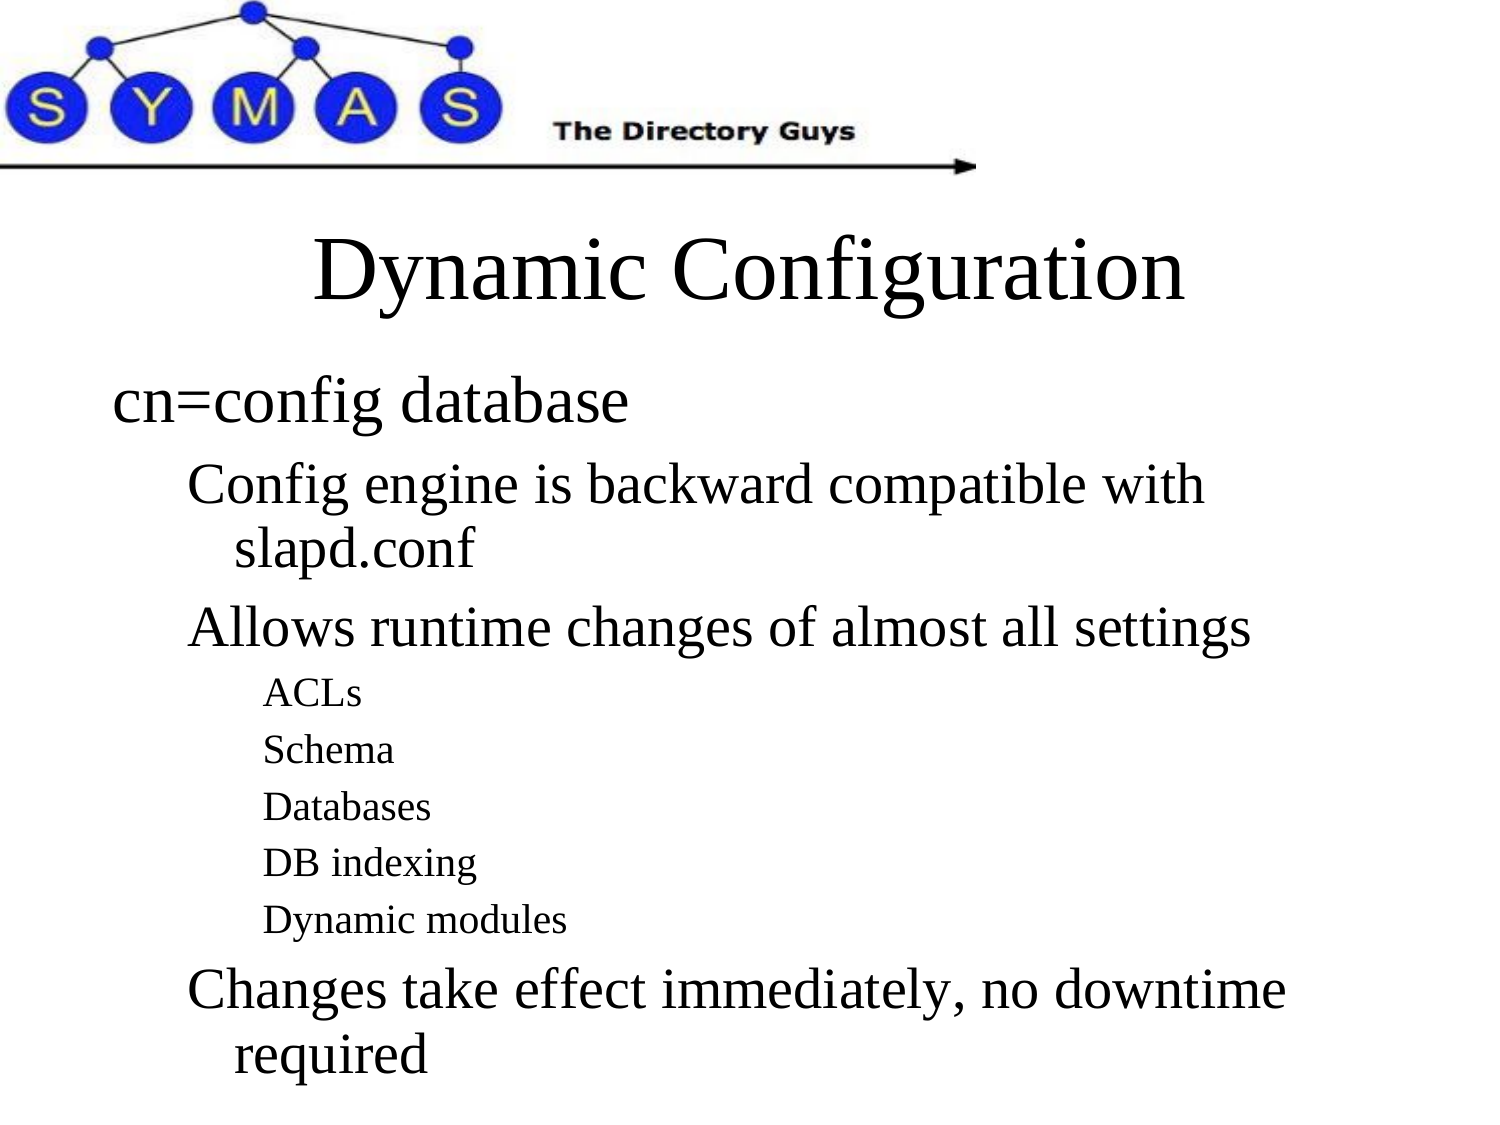

# Dynamic Configuration
cn=config database
Config engine is backward compatible with slapd.conf
Allows runtime changes of almost all settings
ACLs
Schema
Databases
DB indexing
Dynamic modules
Changes take effect immediately, no downtime required